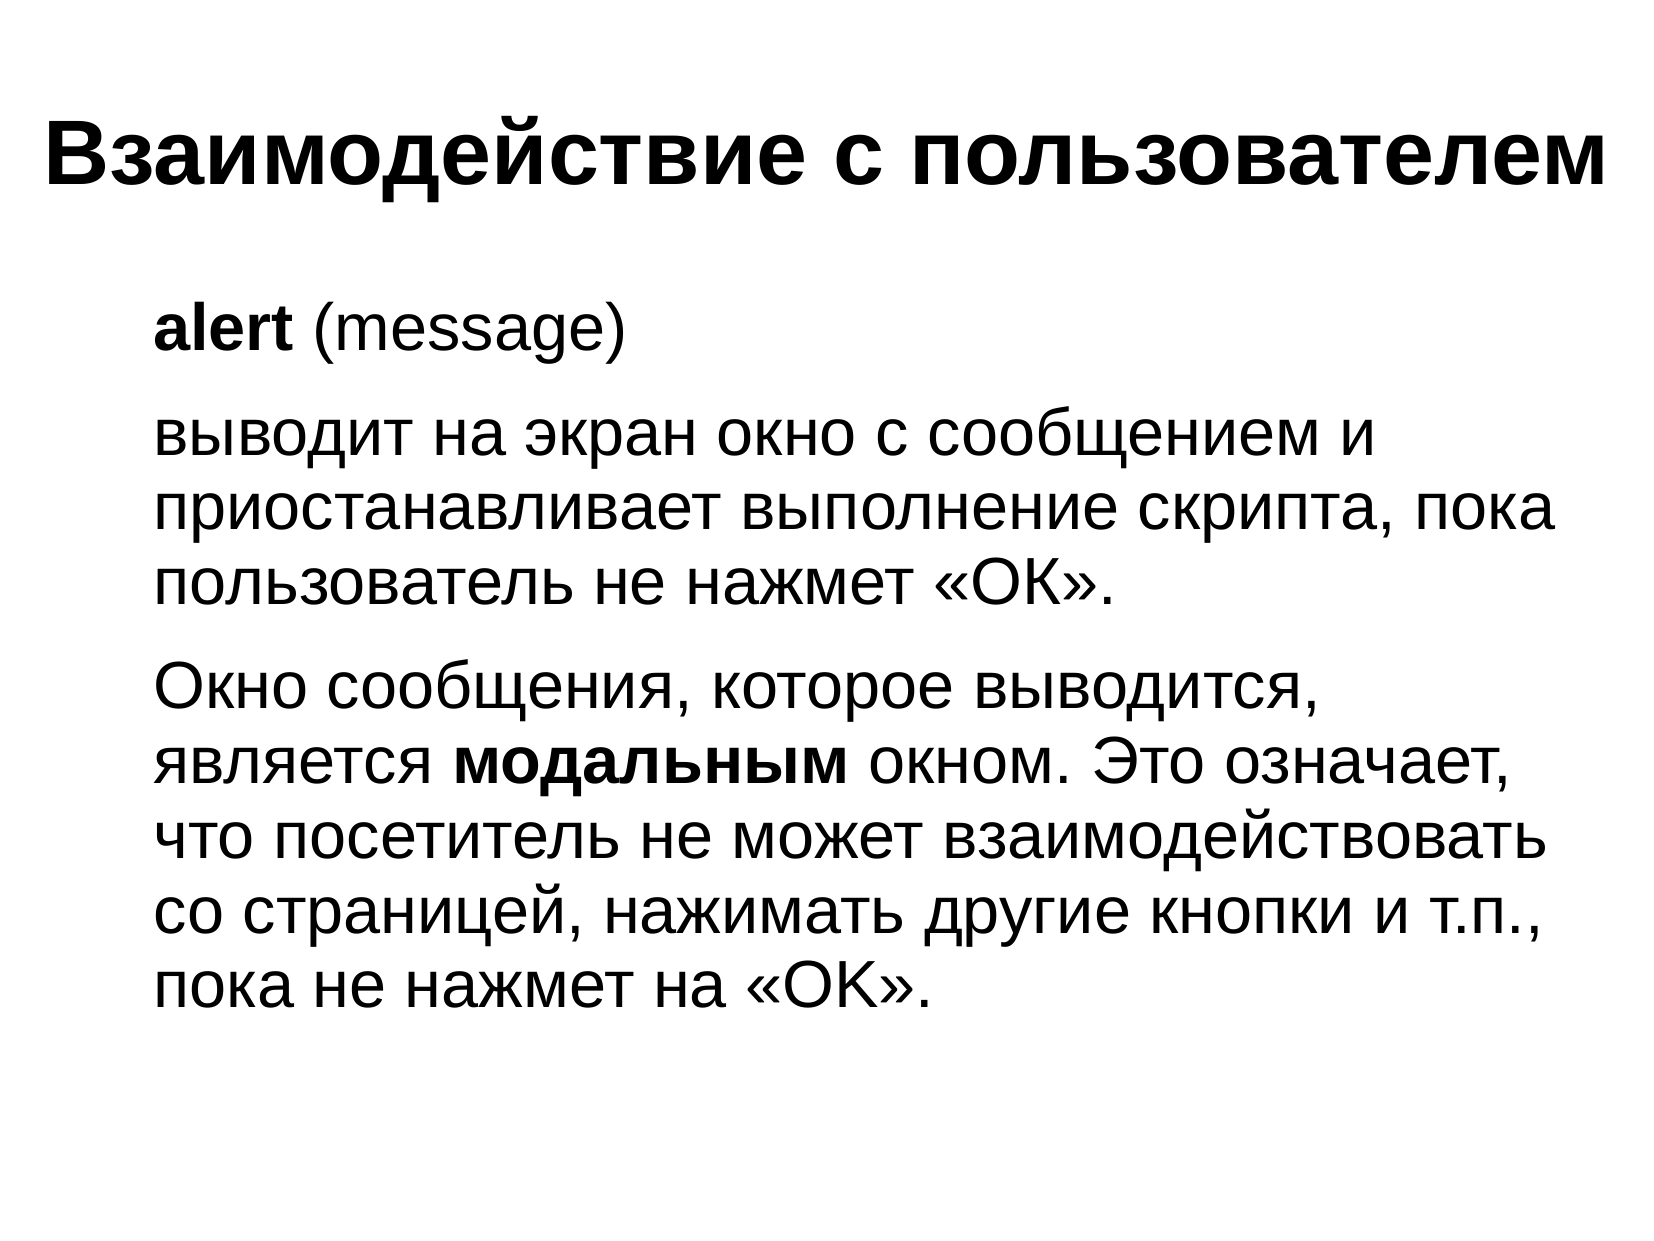

# Взаимодействие с пользователем
alert (message)
выводит на экран окно с сообщением и приостанавливает выполнение скрипта, пока пользователь не нажмет «ОК».
Окно сообщения, которое выводится, является модальным окном. Это означает, что посетитель не может взаимодействовать со страницей, нажимать другие кнопки и т.п., пока не нажмет на «OK».